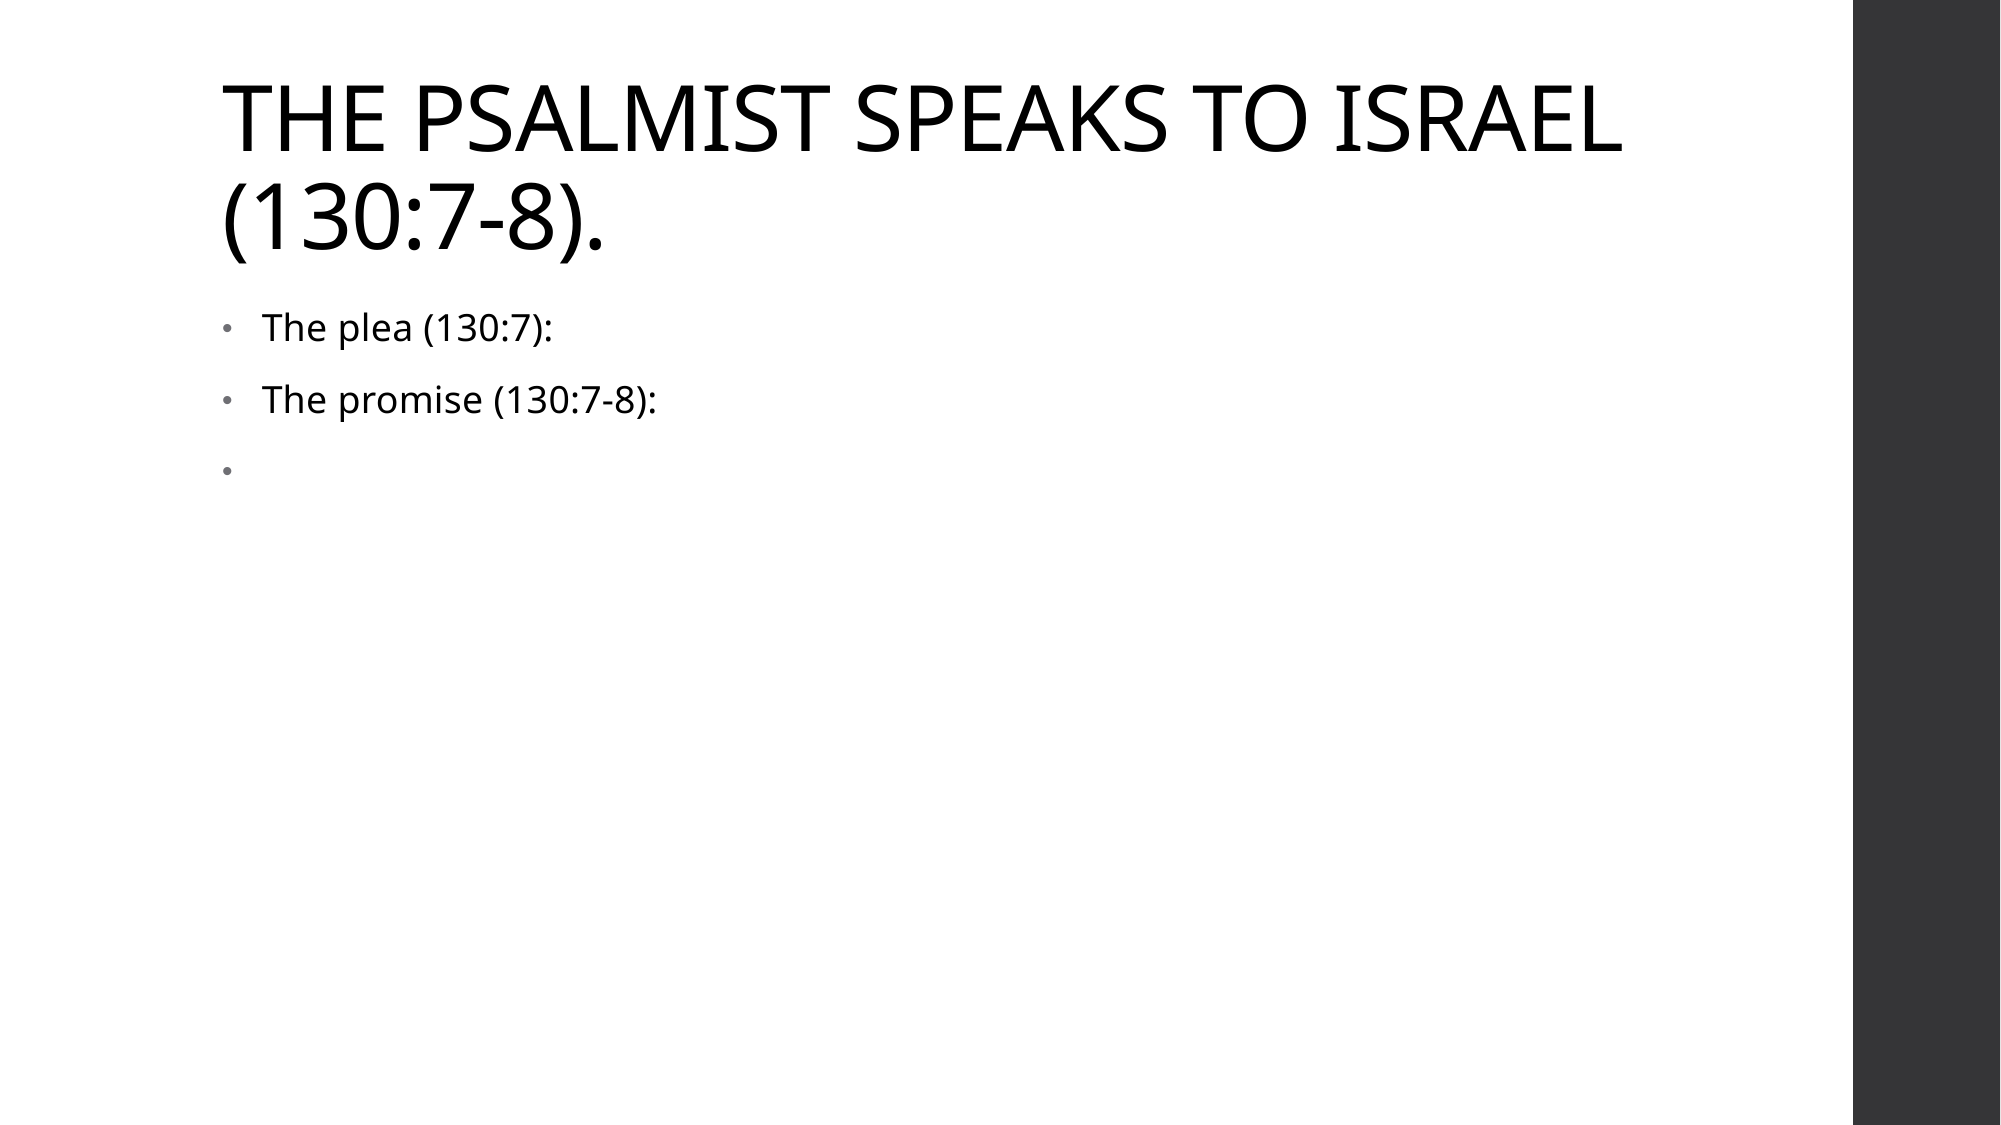

# THE PSALMIST SPEAKS TO ISRAEL (130:7-8).
 The plea (130:7):
 The promise (130:7-8):